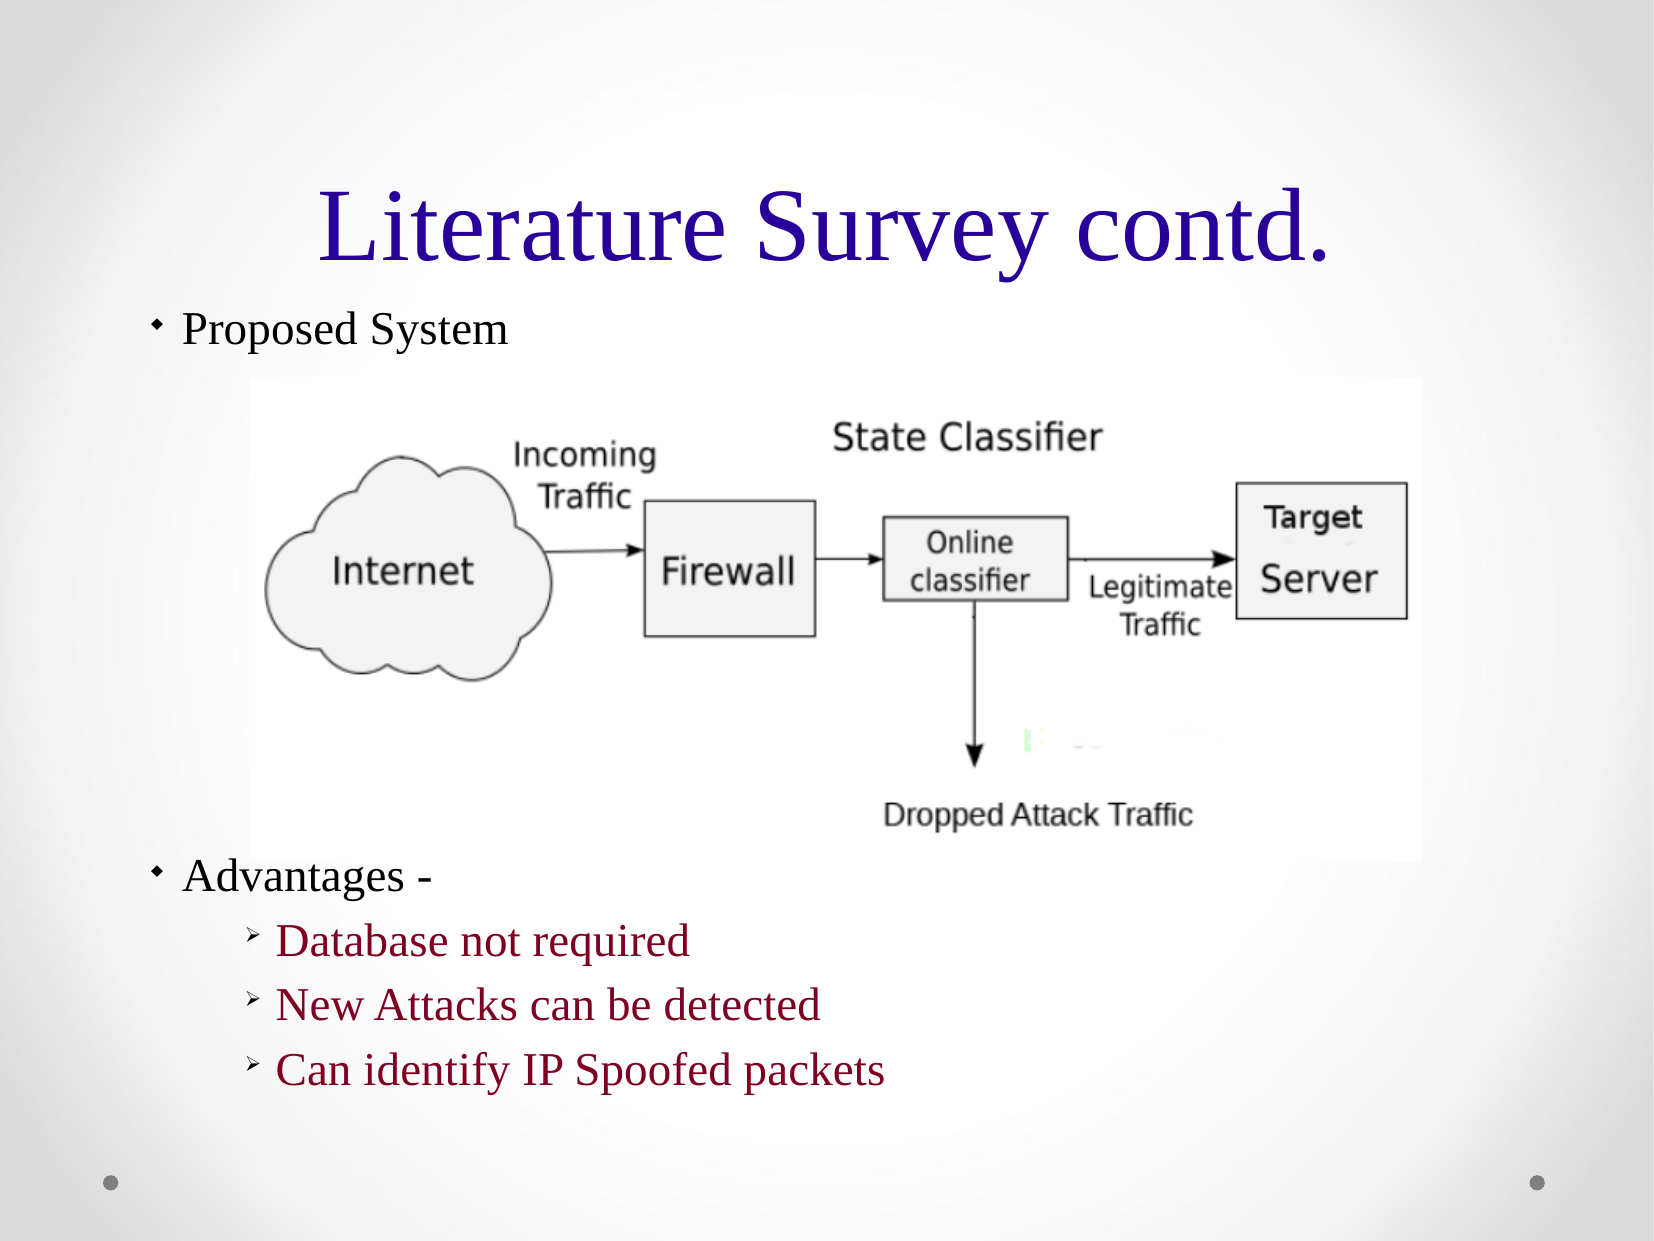

# Literature Survey contd.
Proposed System
Advantages -
Database not required
New Attacks can be detected
Can identify IP Spoofed packets